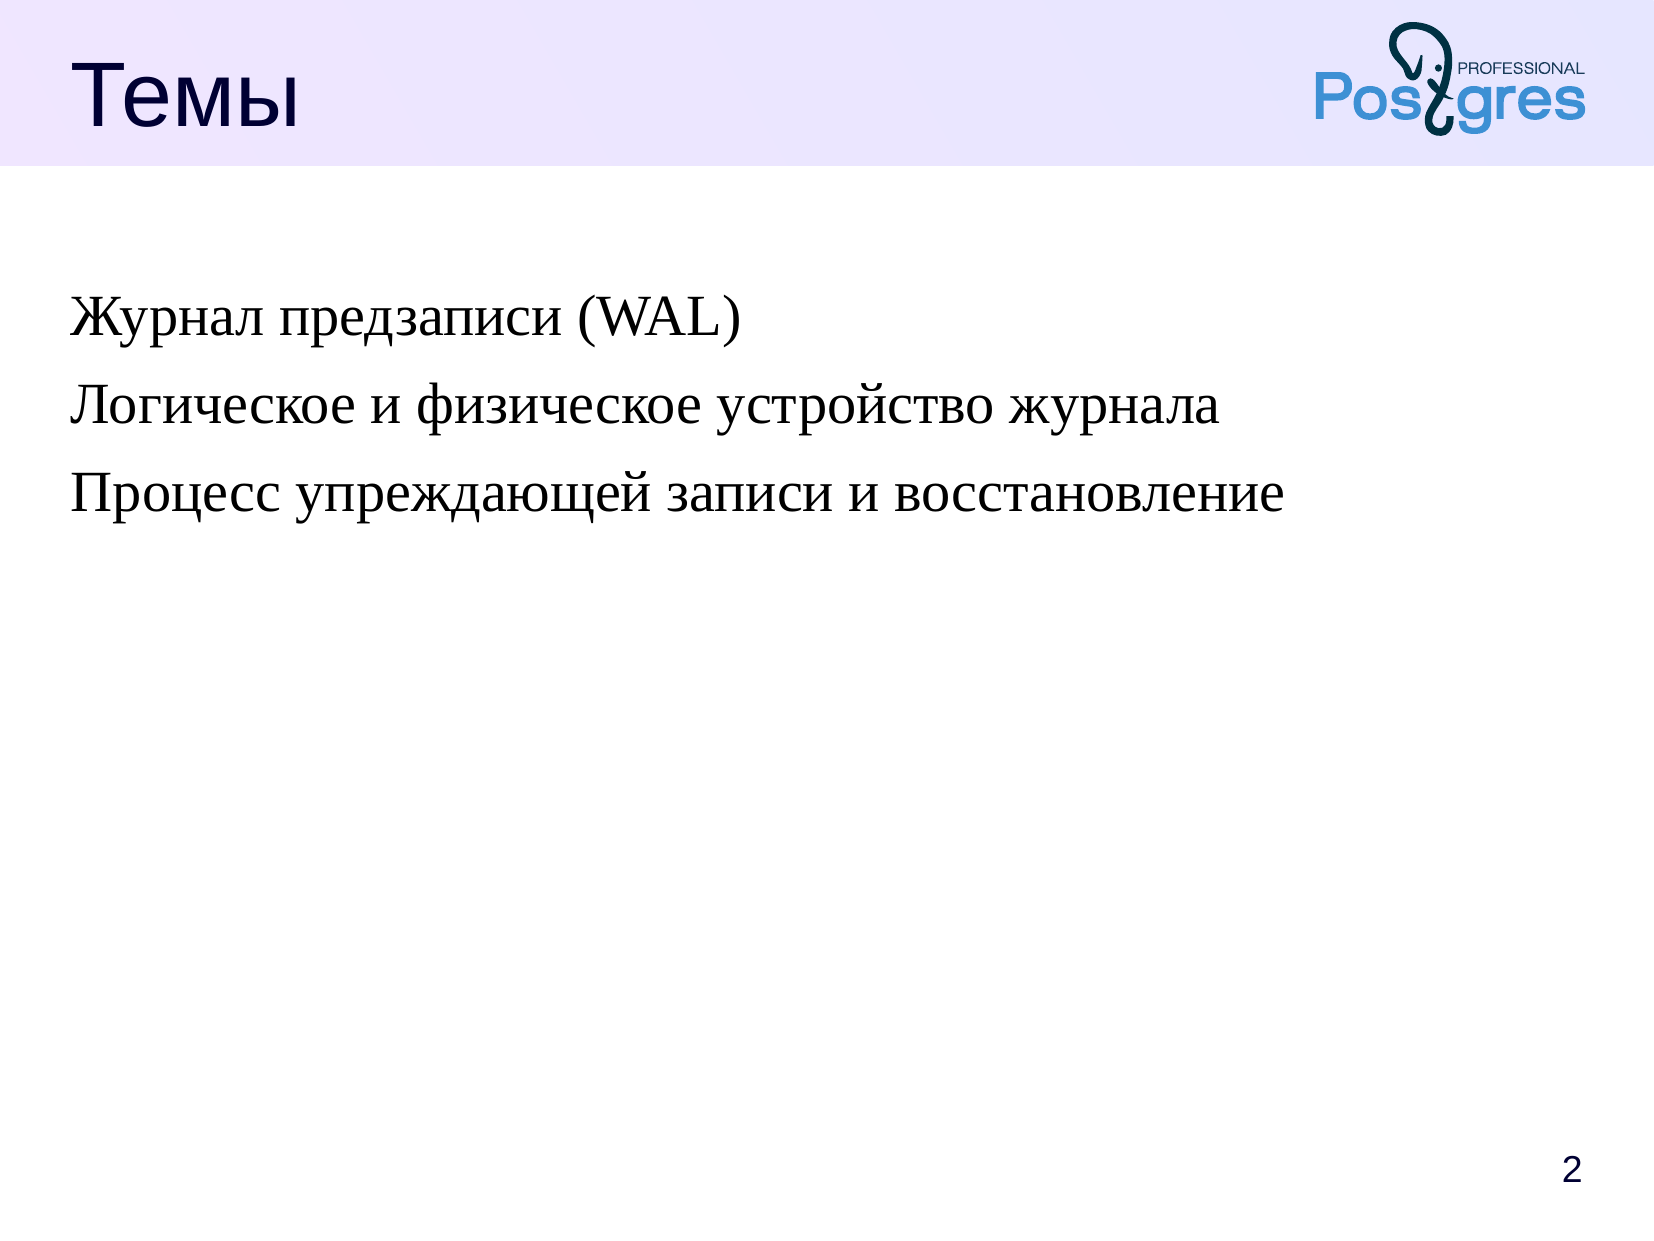

# Темы
Журнал предзаписи (WAL)
Логическое и физическое устройство журнала
Процесс упреждающей записи и восстановление